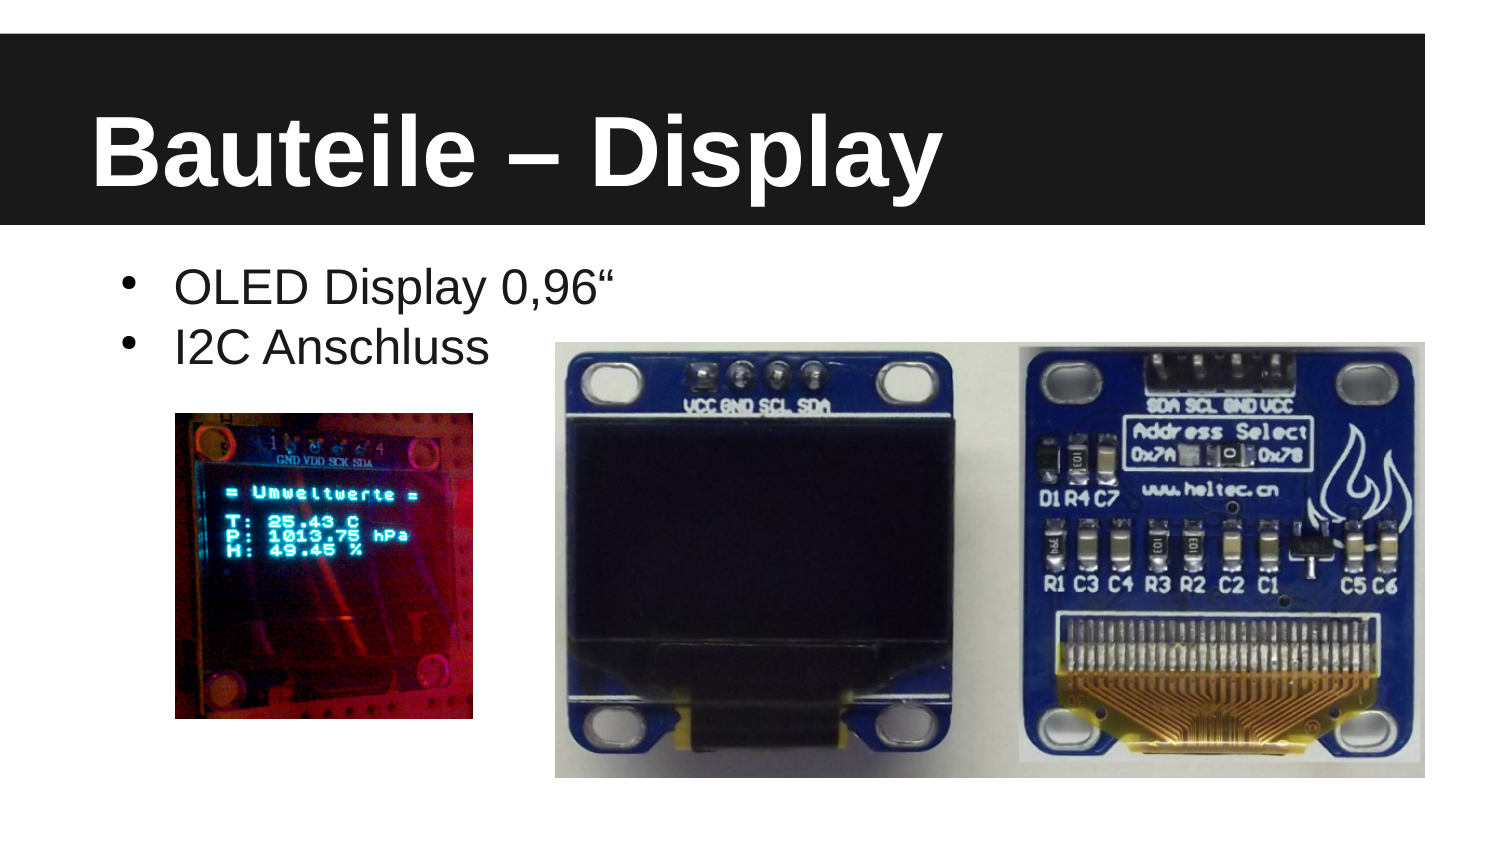

# Bauteile – Display
OLED Display 0,96“
I2C Anschluss